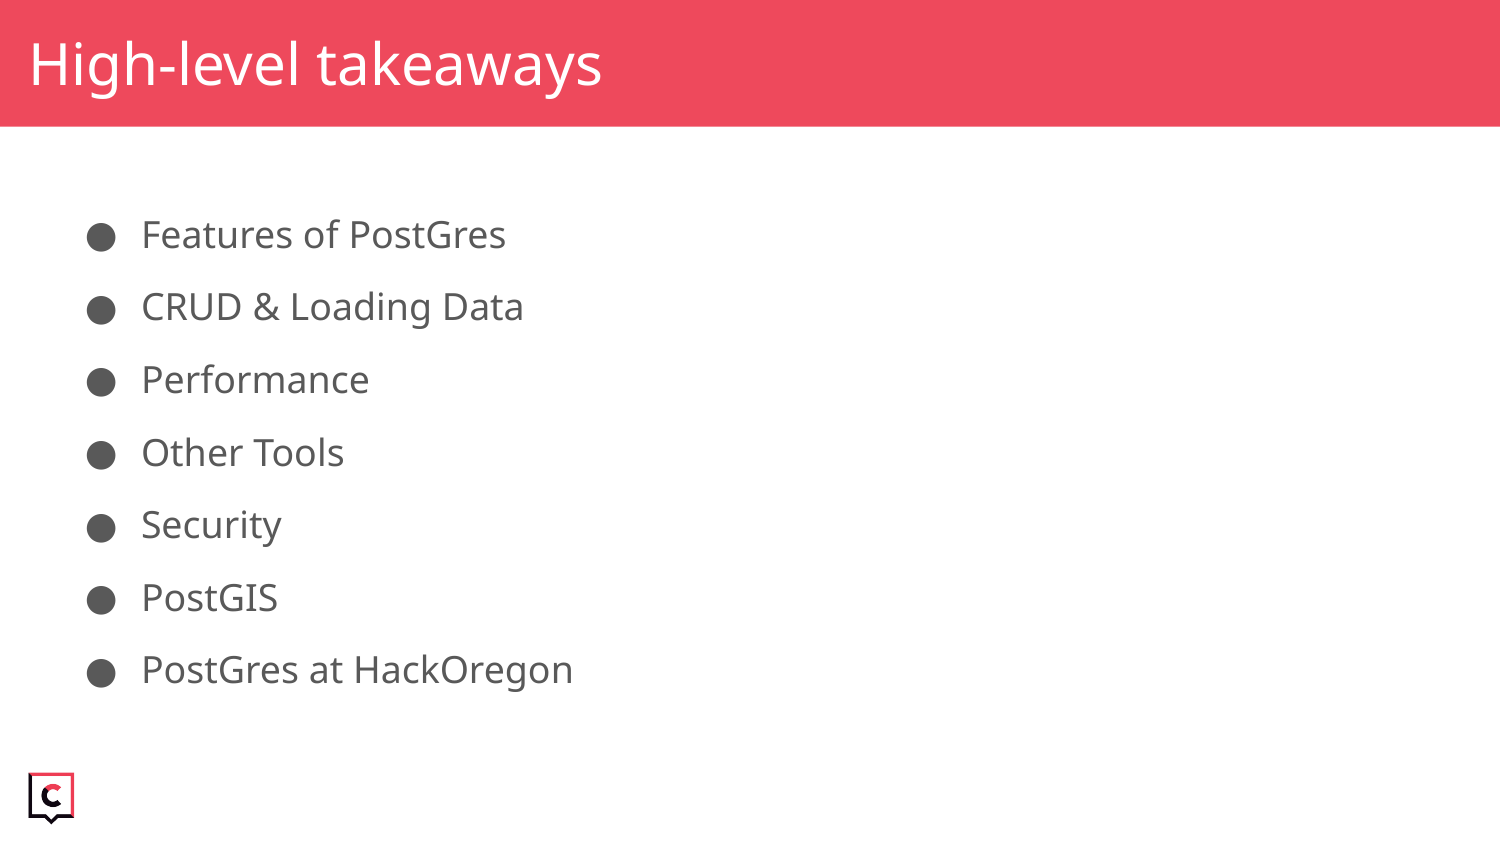

# High-level takeaways
Features of PostGres
CRUD & Loading Data
Performance
Other Tools
Security
PostGIS
PostGres at HackOregon